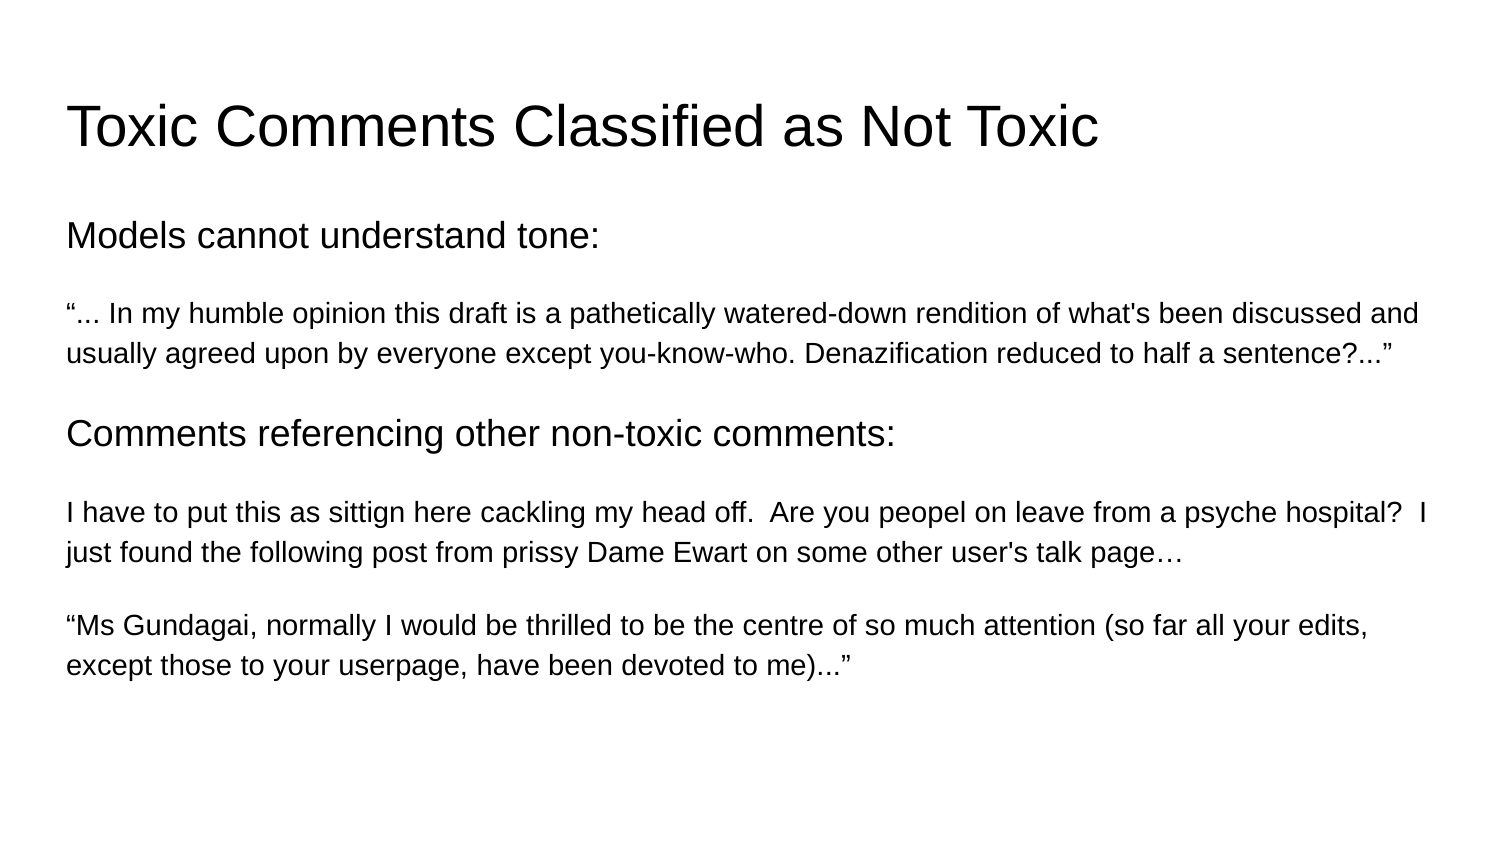

# Toxic Comments Classified as Not Toxic
Models cannot understand tone:
“... In my humble opinion this draft is a pathetically watered-down rendition of what's been discussed and usually agreed upon by everyone except you-know-who. Denazification reduced to half a sentence?...”
Comments referencing other non-toxic comments:
I have to put this as sittign here cackling my head off. Are you peopel on leave from a psyche hospital? I just found the following post from prissy Dame Ewart on some other user's talk page…
“Ms Gundagai, normally I would be thrilled to be the centre of so much attention (so far all your edits, except those to your userpage, have been devoted to me)...”